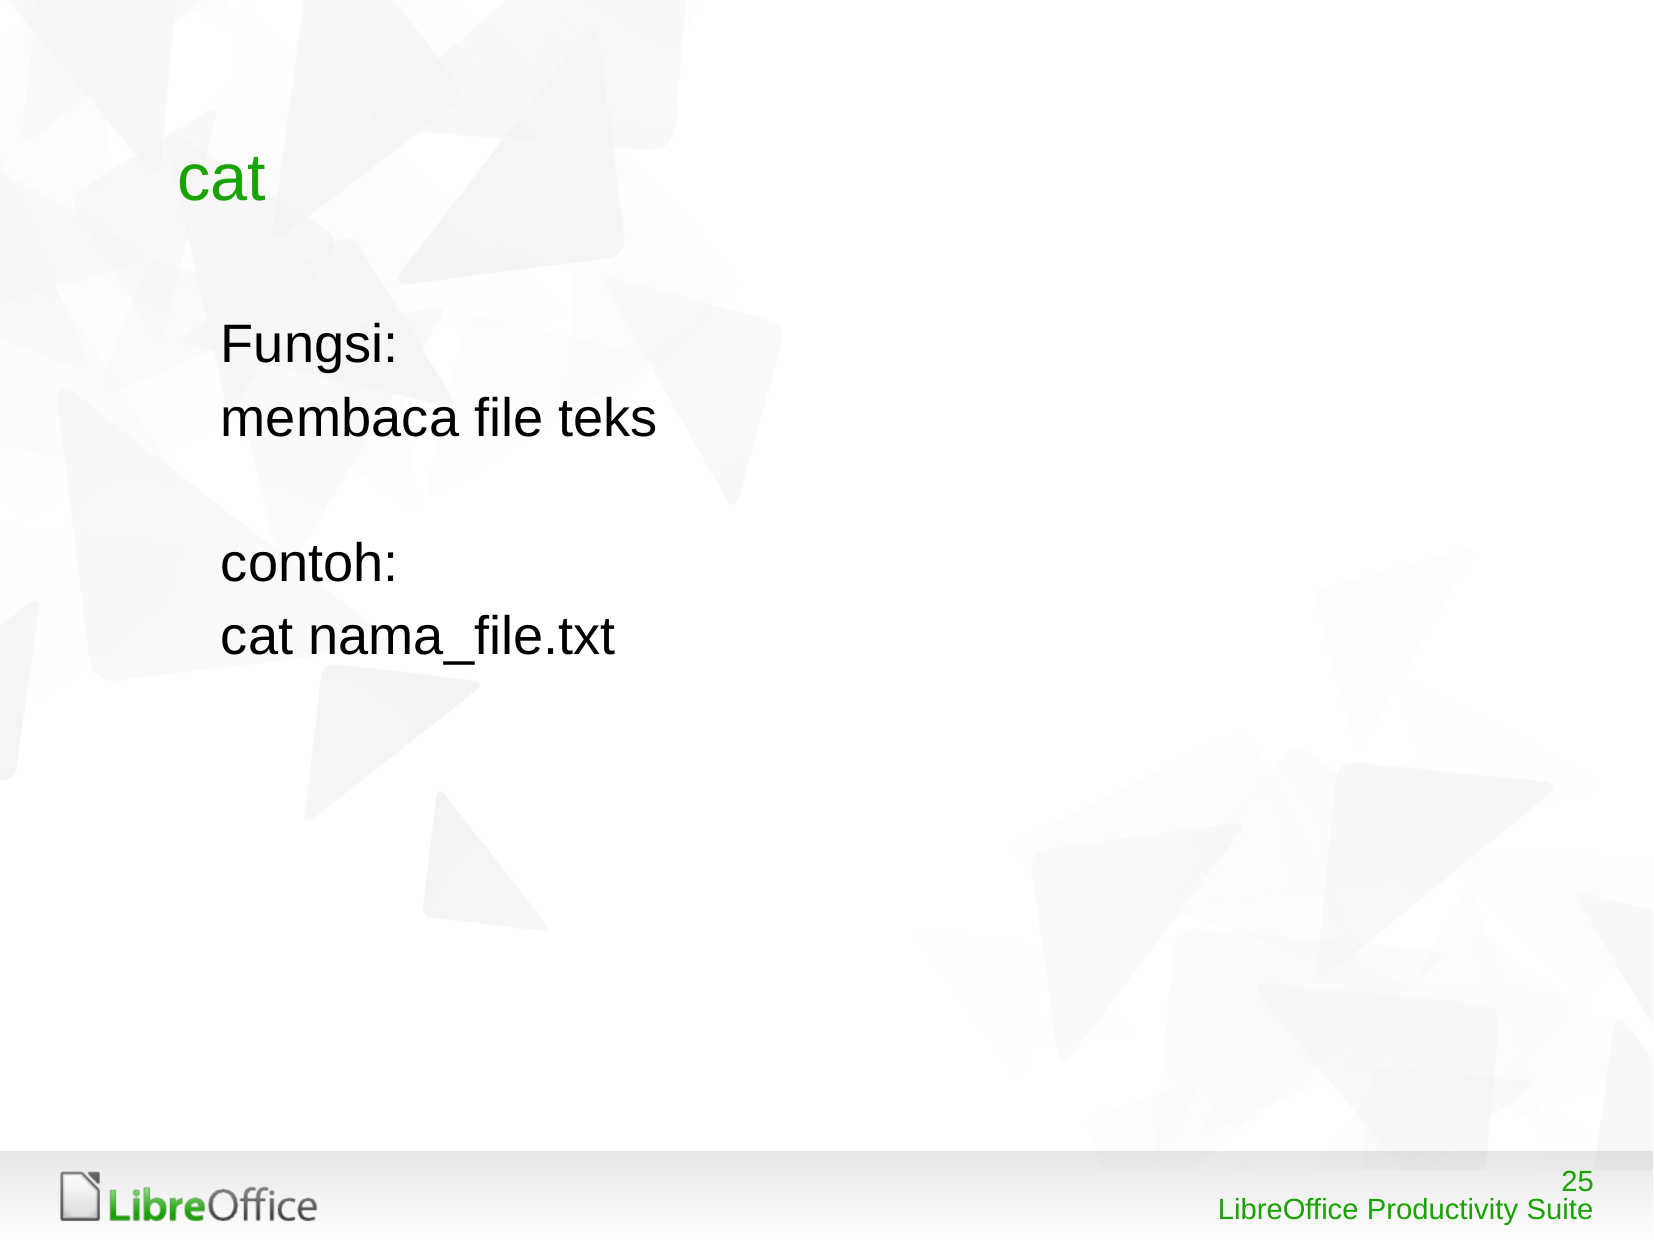

# cat
Fungsi:
membaca file teks
contoh:
cat nama_file.txt
25
LibreOffice Productivity Suite